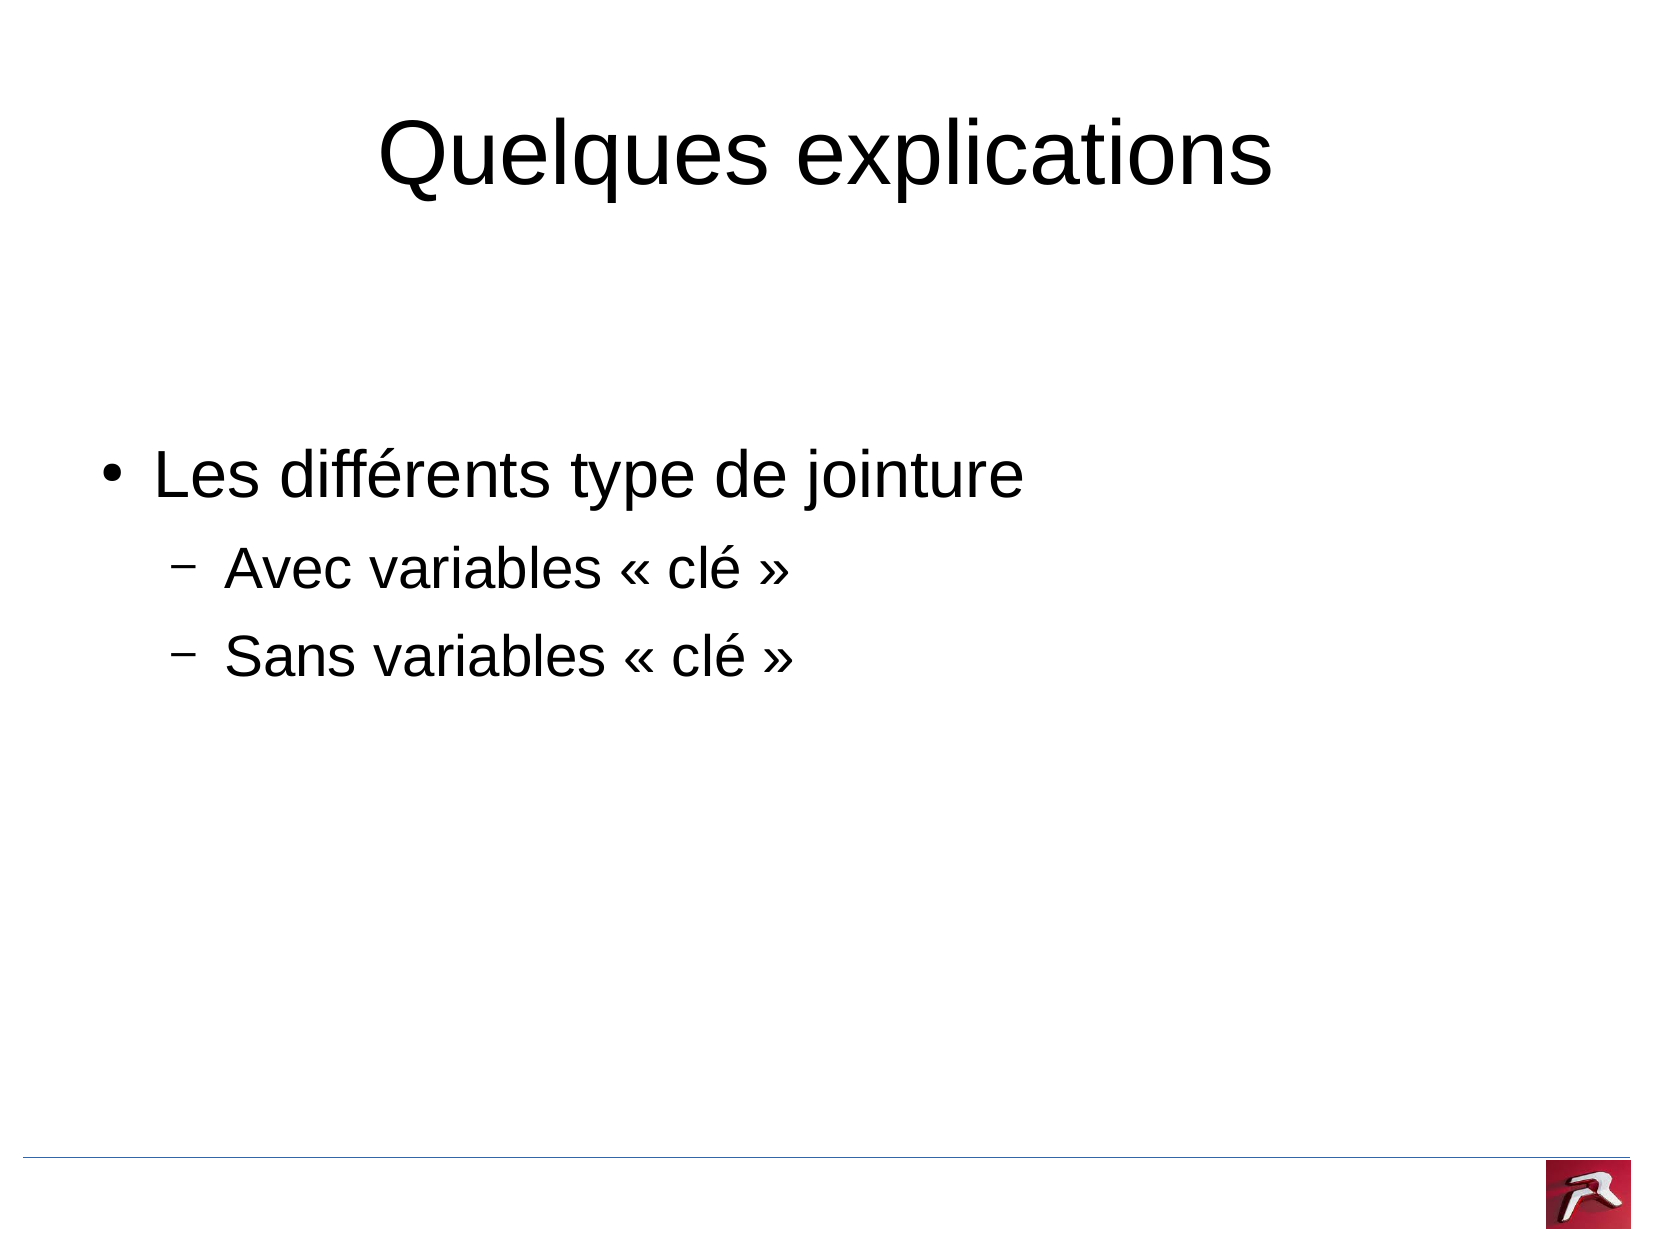

# Quelques explications
Les différents type de jointure
Avec variables « clé »
Sans variables « clé »